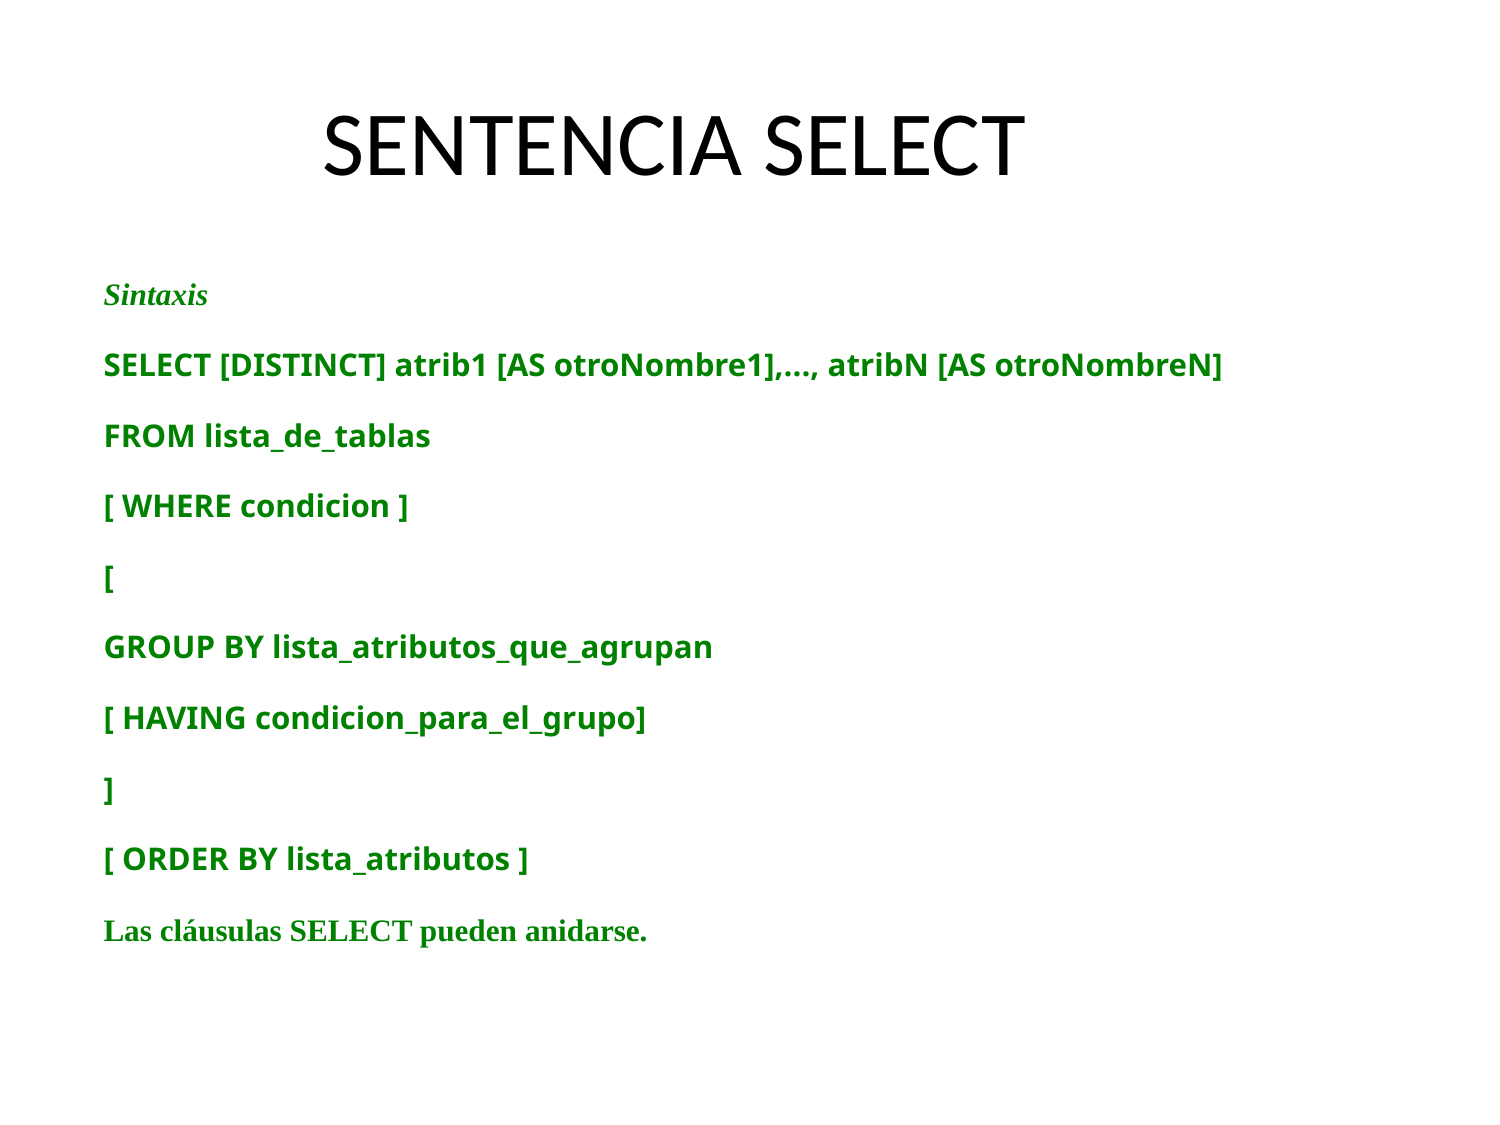

# SENTENCIA SELECT
Sintaxis
SELECT [DISTINCT] atrib1 [AS otroNombre1],..., atribN [AS otroNombreN]
FROM lista_de_tablas
[ WHERE condicion ]
[
GROUP BY lista_atributos_que_agrupan
[ HAVING condicion_para_el_grupo]
]
[ ORDER BY lista_atributos ]
Las cláusulas SELECT pueden anidarse.